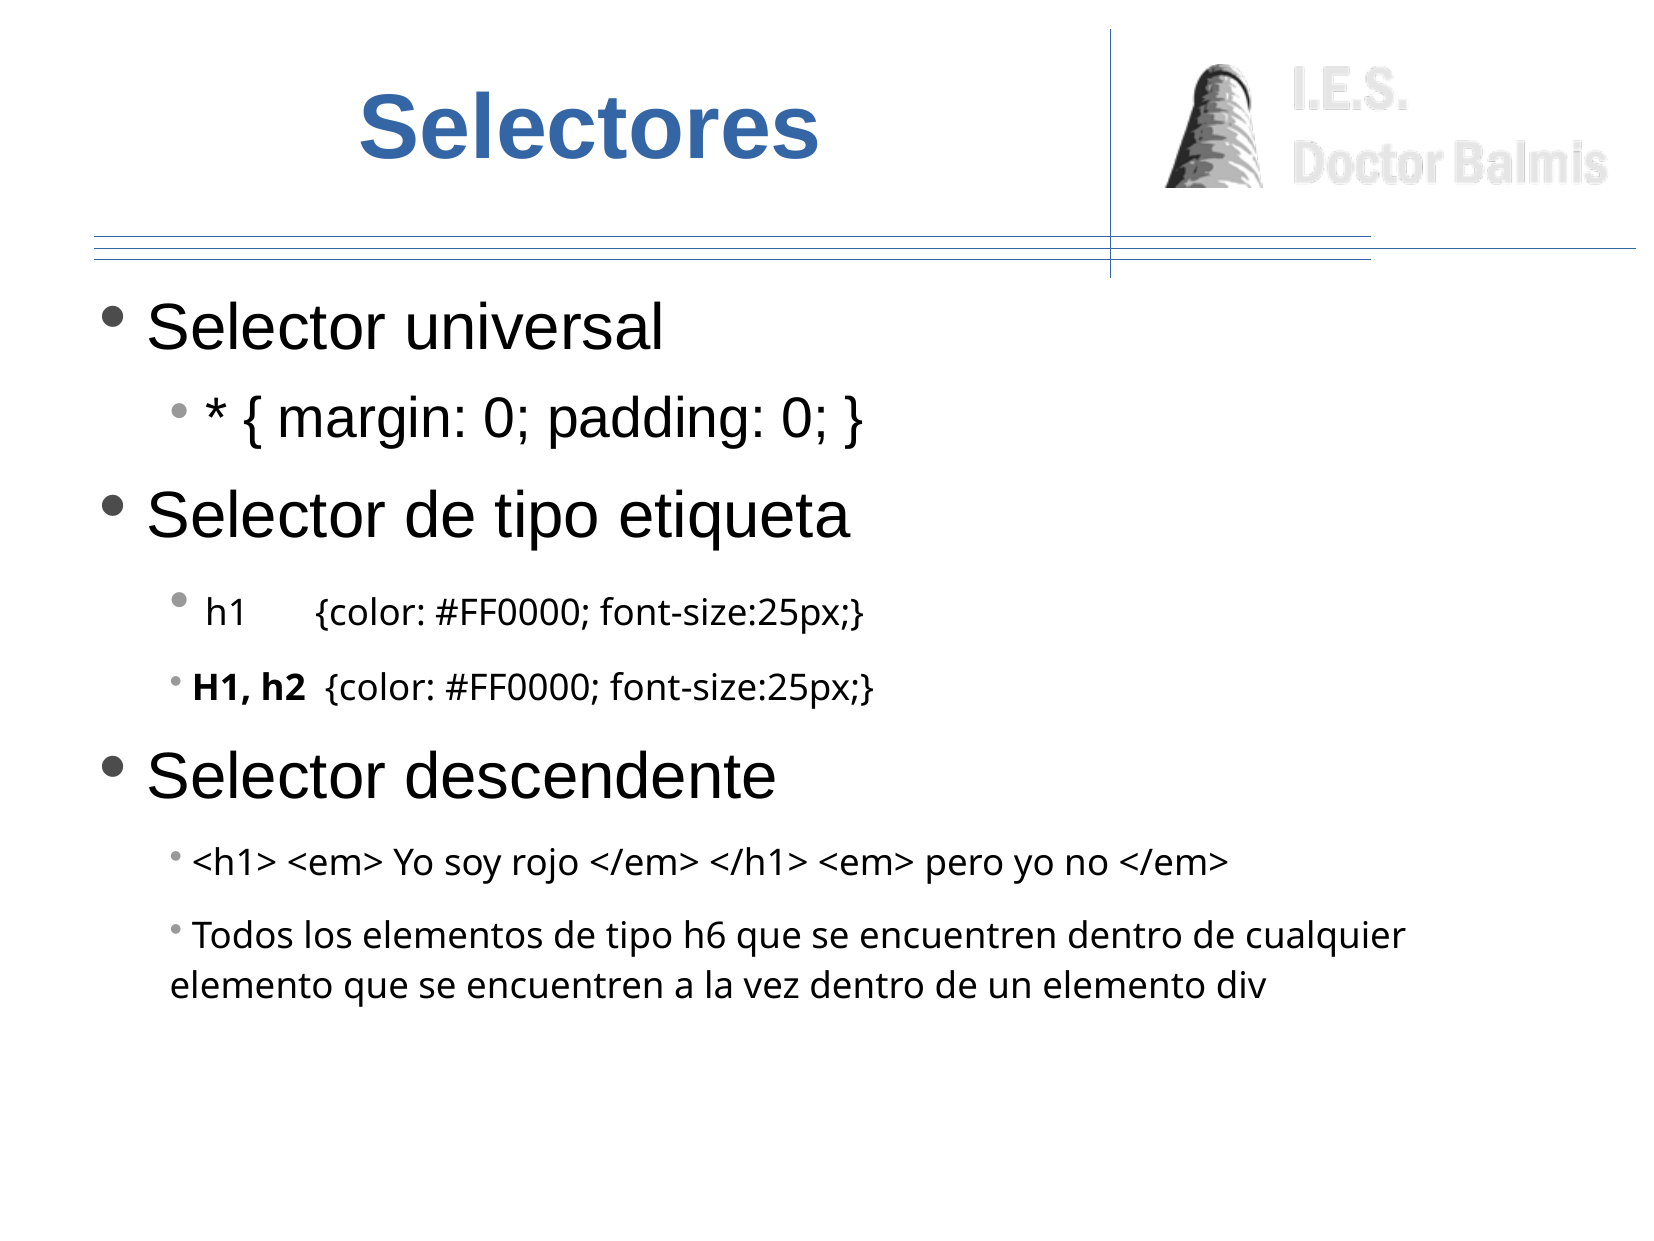

# Selectores
 Selector universal
 * { margin: 0; padding: 0; }
 Selector de tipo etiqueta
 h1 {color: #FF0000; font-size:25px;}
 H1, h2 {color: #FF0000; font-size:25px;}
 Selector descendente
 <h1> <em> Yo soy rojo </em> </h1> <em> pero yo no </em>
 Todos los elementos de tipo h6 que se encuentren dentro de cualquier elemento que se encuentren a la vez dentro de un elemento div